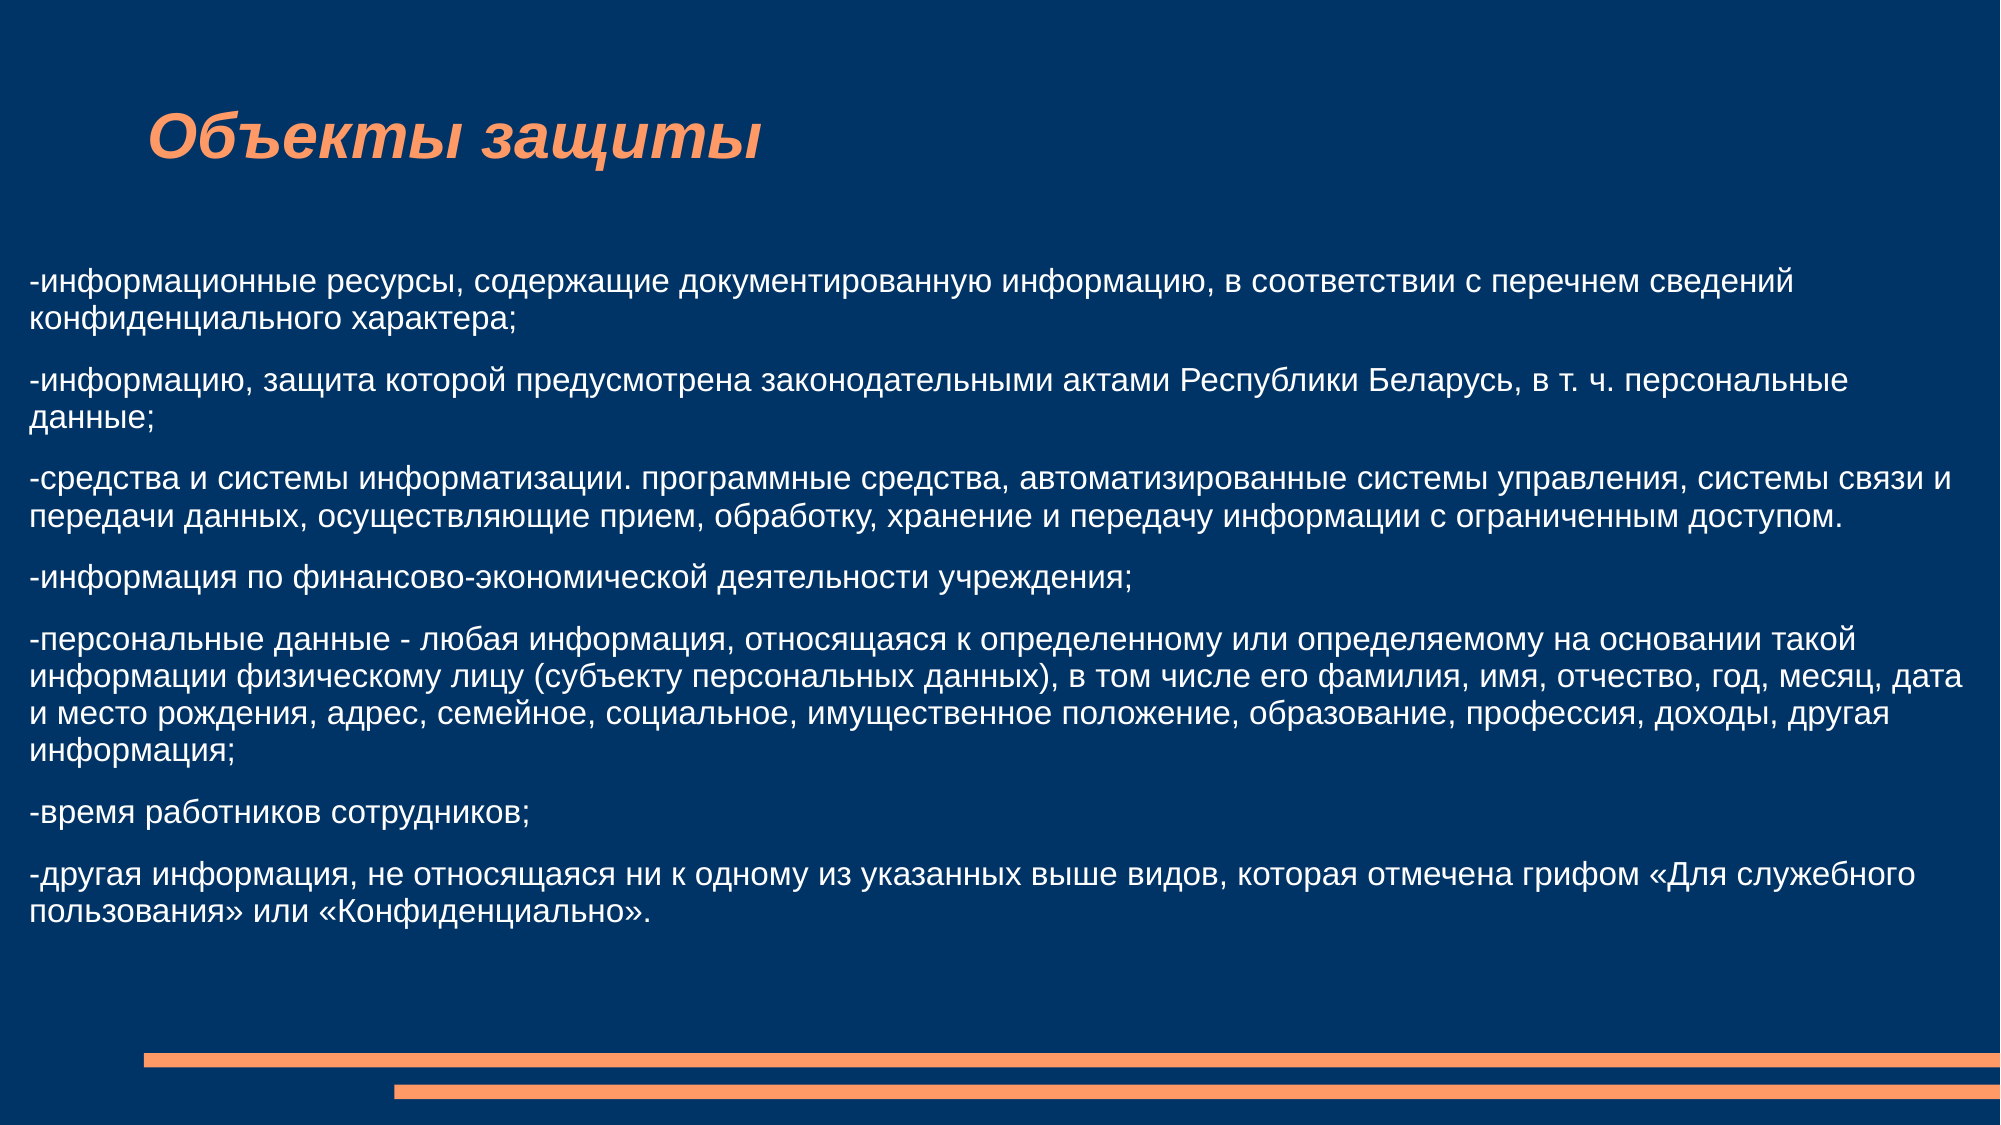

# Объекты защиты
-информационные ресурсы, содержащие документированную информацию, в соответствии с перечнем сведений конфиденциального характера;
-информацию, защита которой предусмотрена законодательными актами Республики Беларусь, в т. ч. персональные данные;
-средства и системы информатизации. программные средства, автоматизированные системы управления, системы связи и передачи данных, осуществляющие прием, обработку, хранение и передачу информации с ограниченным доступом.
-информация по финансово-экономической деятельности учреждения;
-персональные данные - любая информация, относящаяся к определенному или определяемому на основании такой информации физическому лицу (субъекту персональных данных), в том числе его фамилия, имя, отчество, год, месяц, дата и место рождения, адрес, семейное, социальное, имущественное положение, образование, профессия, доходы, другая информация;
-время работников сотрудников;
-другая информация, не относящаяся ни к одному из указанных выше видов, которая отмечена грифом «Для служебного пользования» или «Конфиденциально».